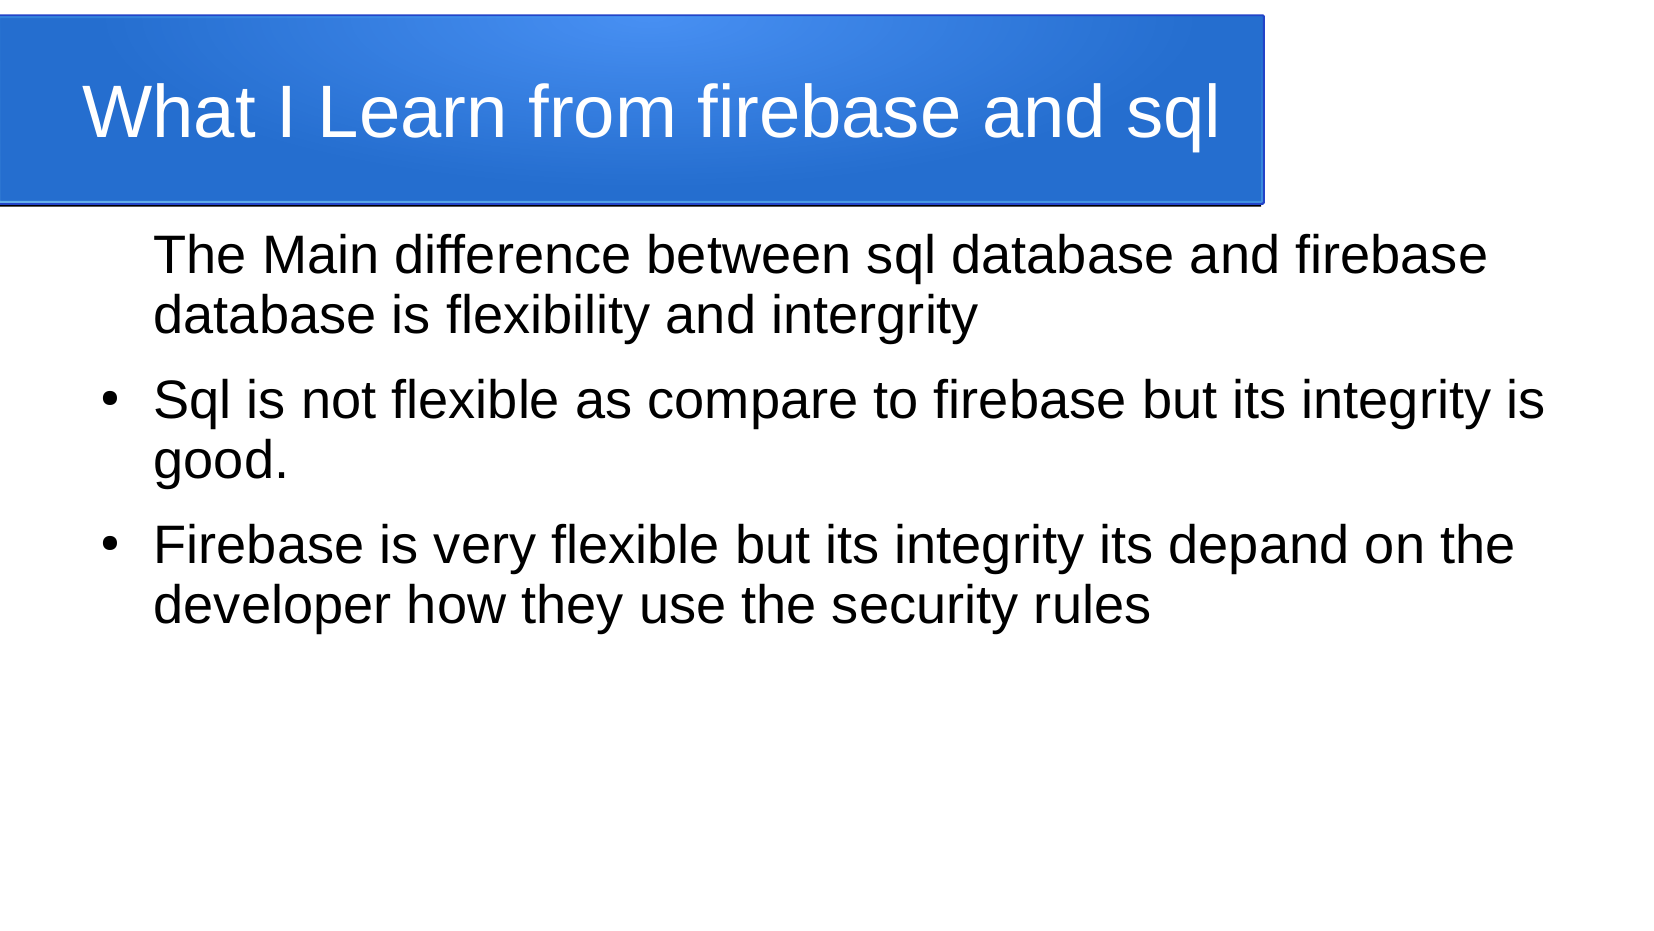

# What I Learn from firebase and sql
The Main difference between sql database and firebase database is flexibility and intergrity
Sql is not flexible as compare to firebase but its integrity is good.
Firebase is very flexible but its integrity its depand on the developer how they use the security rules